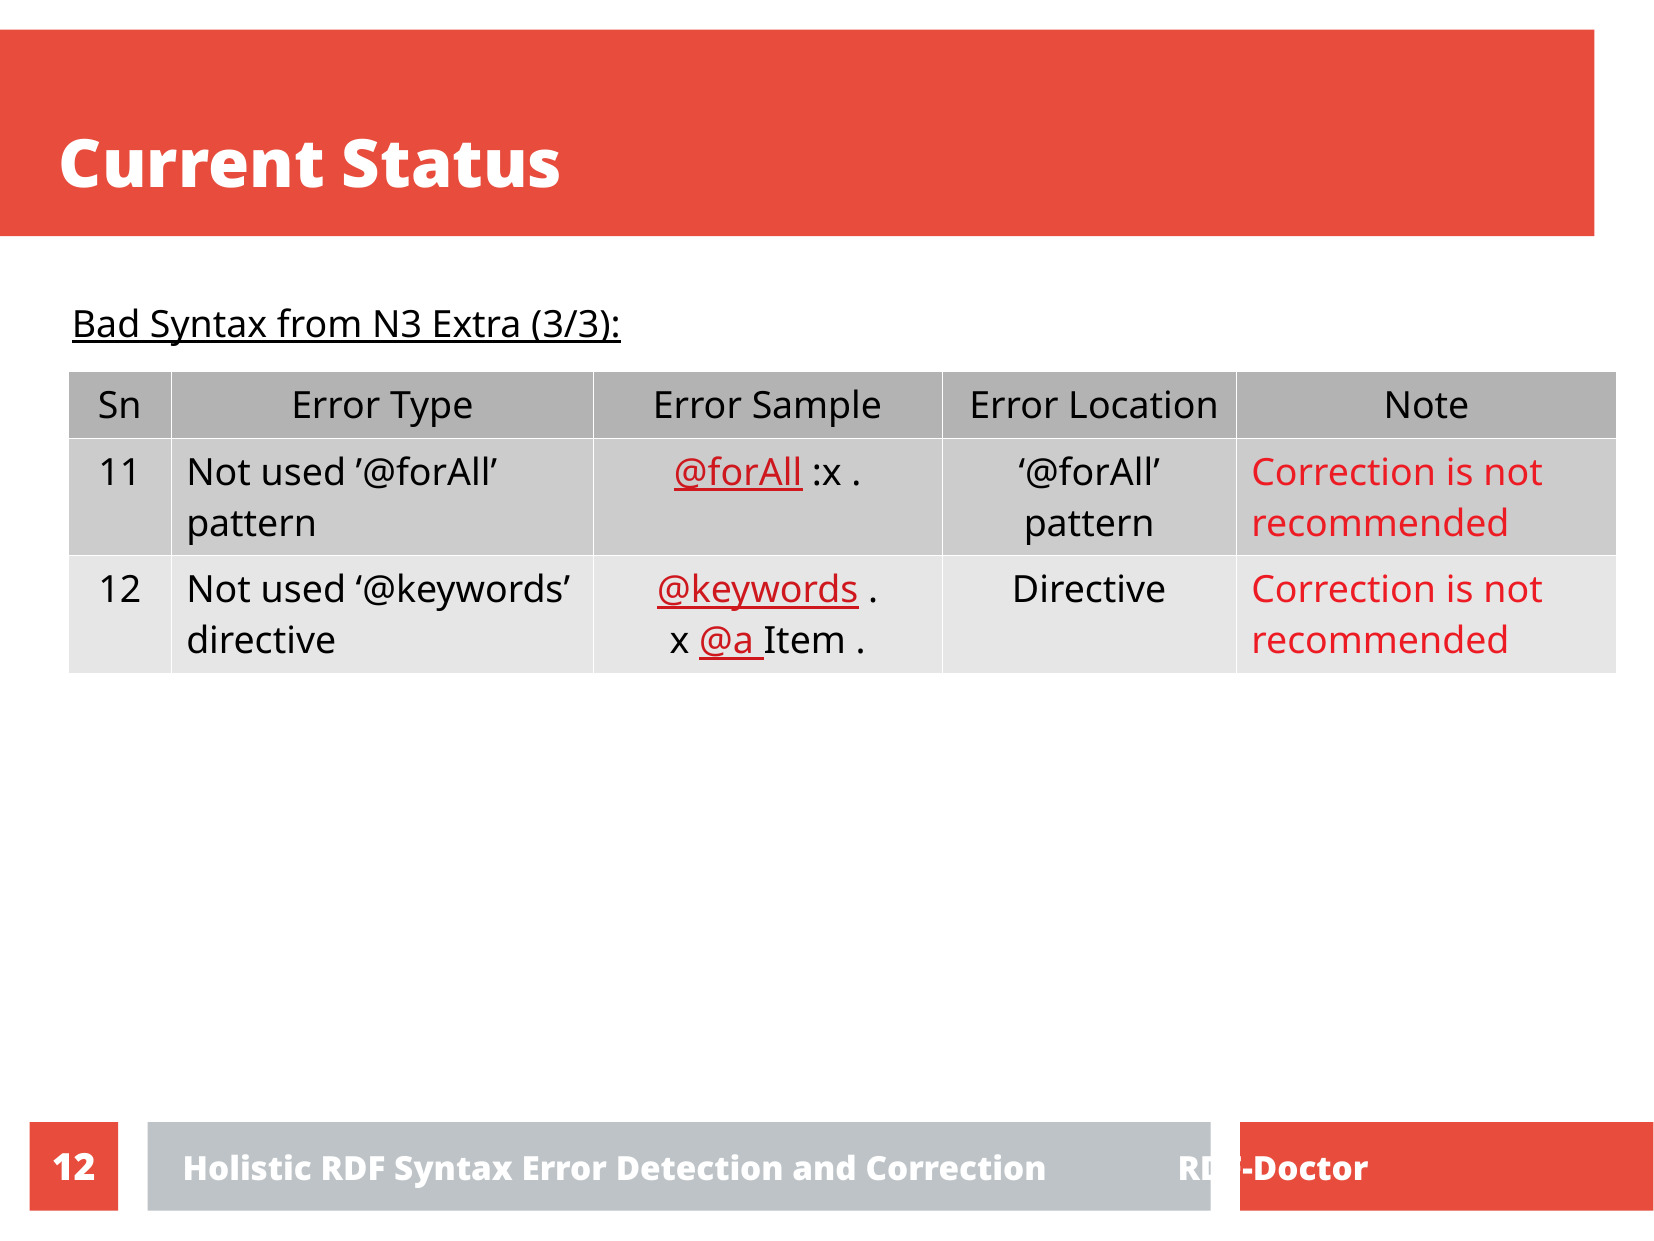

# Current Status
Bad Syntax from N3 Extra (3/3):
| Sn | Error Type | Error Sample | Error Location | Note |
| --- | --- | --- | --- | --- |
| 11 | Not used ’@forAll’ pattern | @forAll :x . | ‘@forAll’ pattern | Correction is not recommended |
| 12 | Not used ‘@keywords’ directive | @keywords . x @a Item . | Directive | Correction is not recommended |
12
Holistic RDF Syntax Error Detection and Correction RDF-Doctor